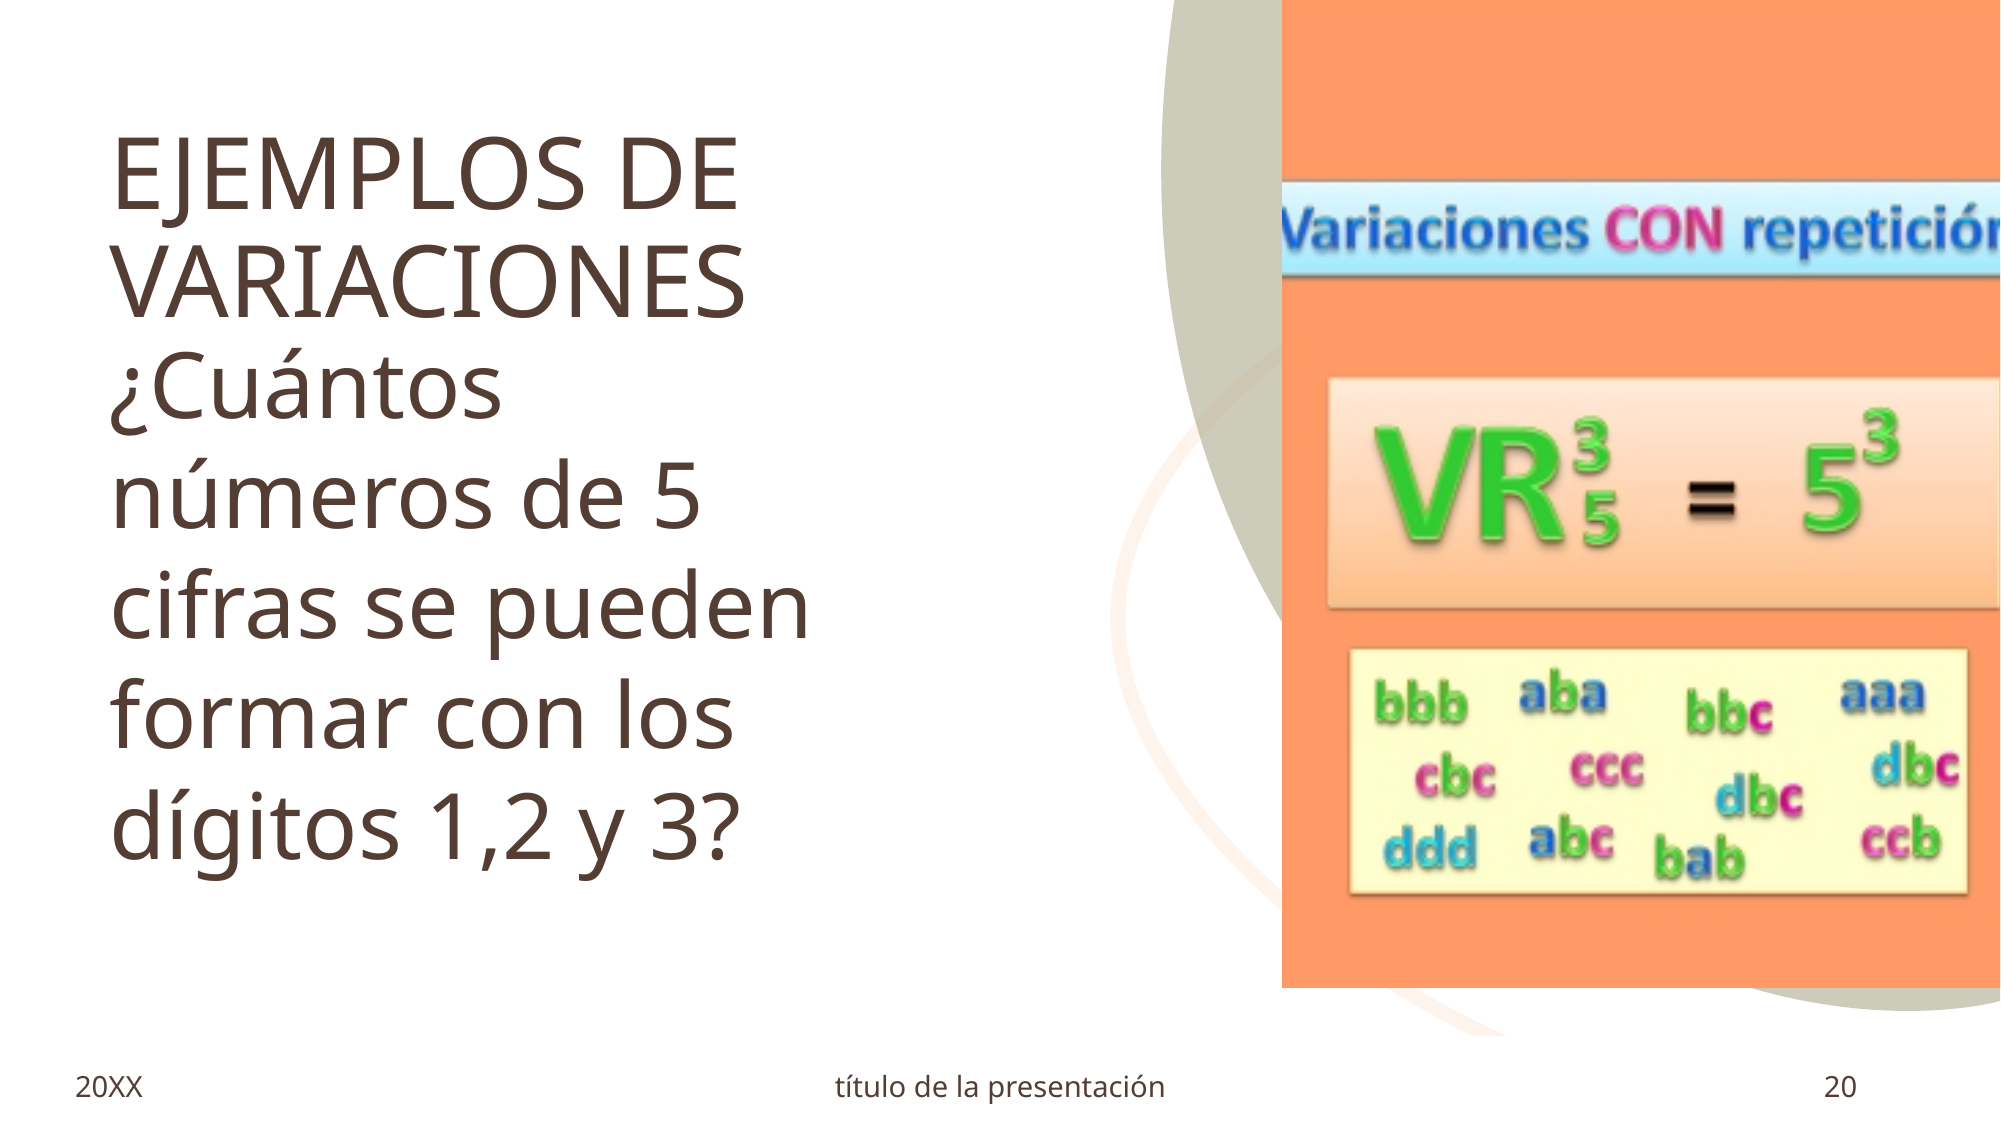

# EJEMPLOS DE VARIACIONES
¿Cuántos números de 5 cifras se pueden formar con los dígitos 1,2 y 3?
20XX
título de la presentación